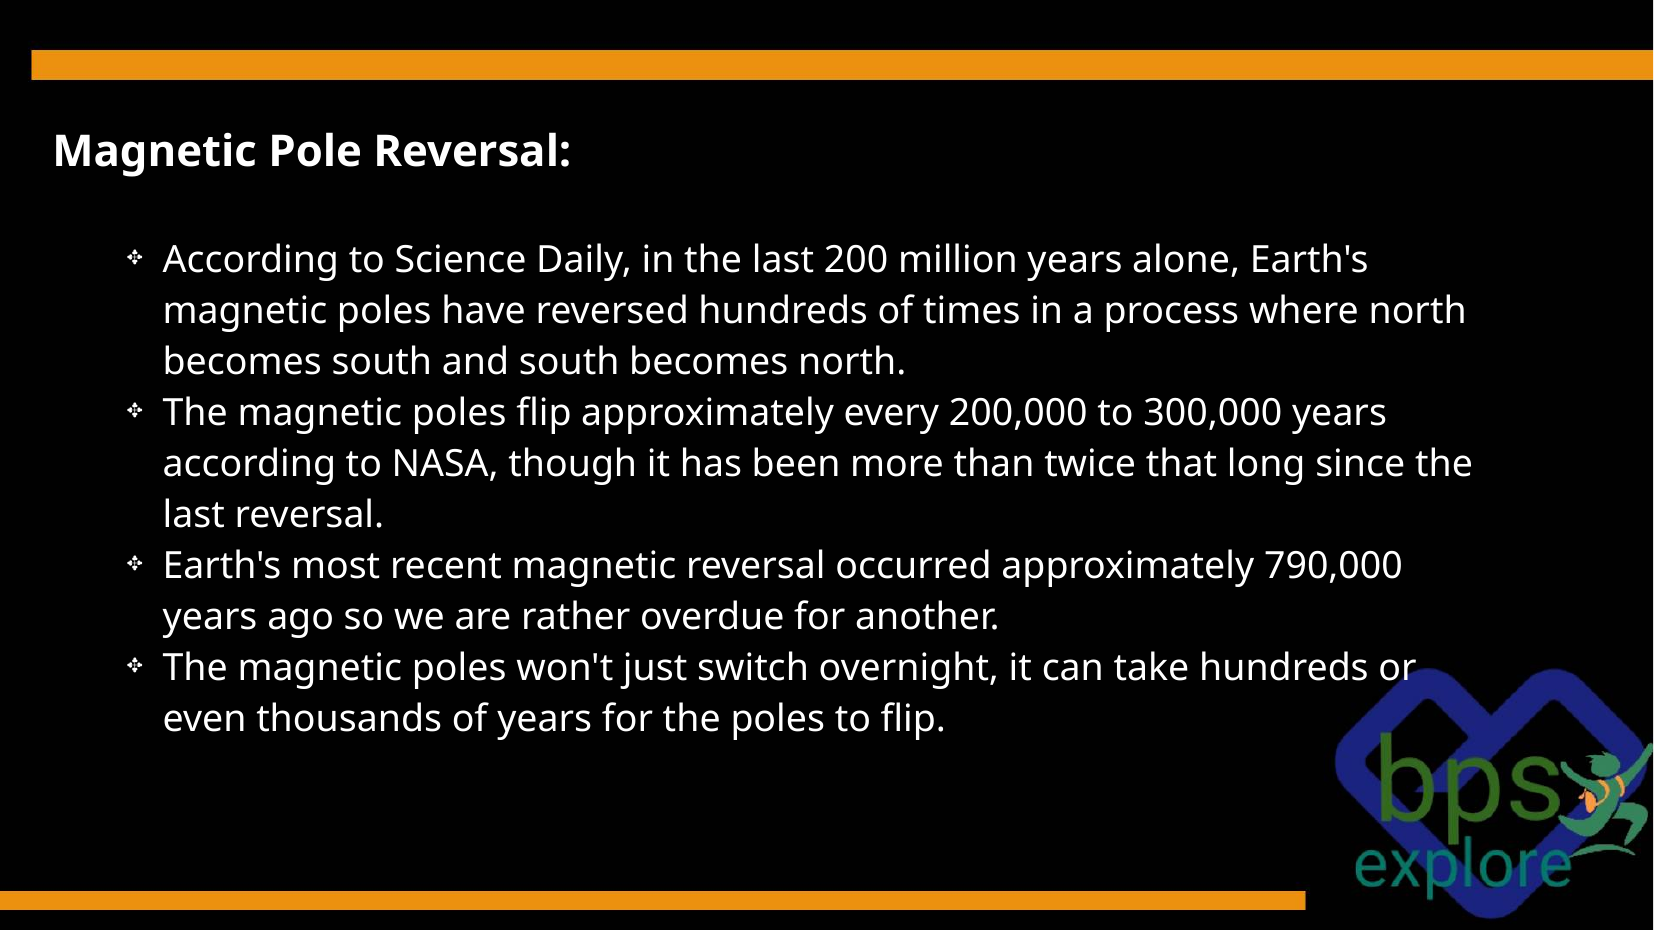

Magnetic Pole Reversal:
According to Science Daily, in the last 200 million years alone, Earth's magnetic poles have reversed hundreds of times in a process where north becomes south and south becomes north.
The magnetic poles flip approximately every 200,000 to 300,000 years according to NASA, though it has been more than twice that long since the last reversal.
Earth's most recent magnetic reversal occurred approximately 790,000 years ago so we are rather overdue for another.
The magnetic poles won't just switch overnight, it can take hundreds or even thousands of years for the poles to flip.